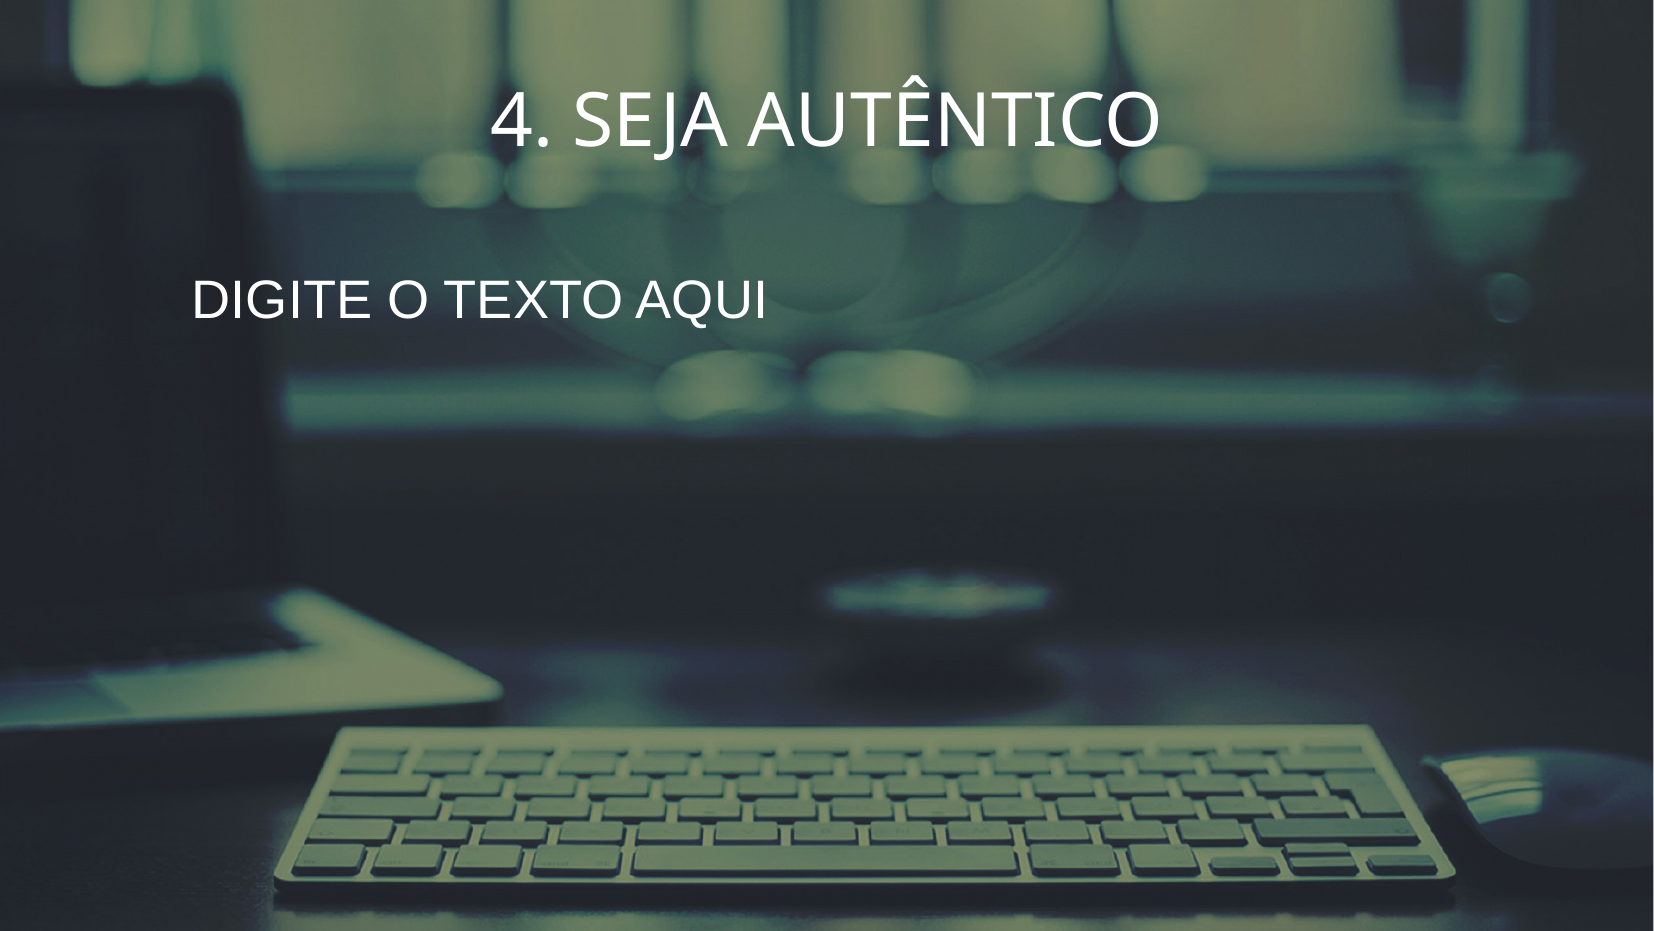

4. SEJA AUTÊNTICO
DIGITE O TEXTO AQUI